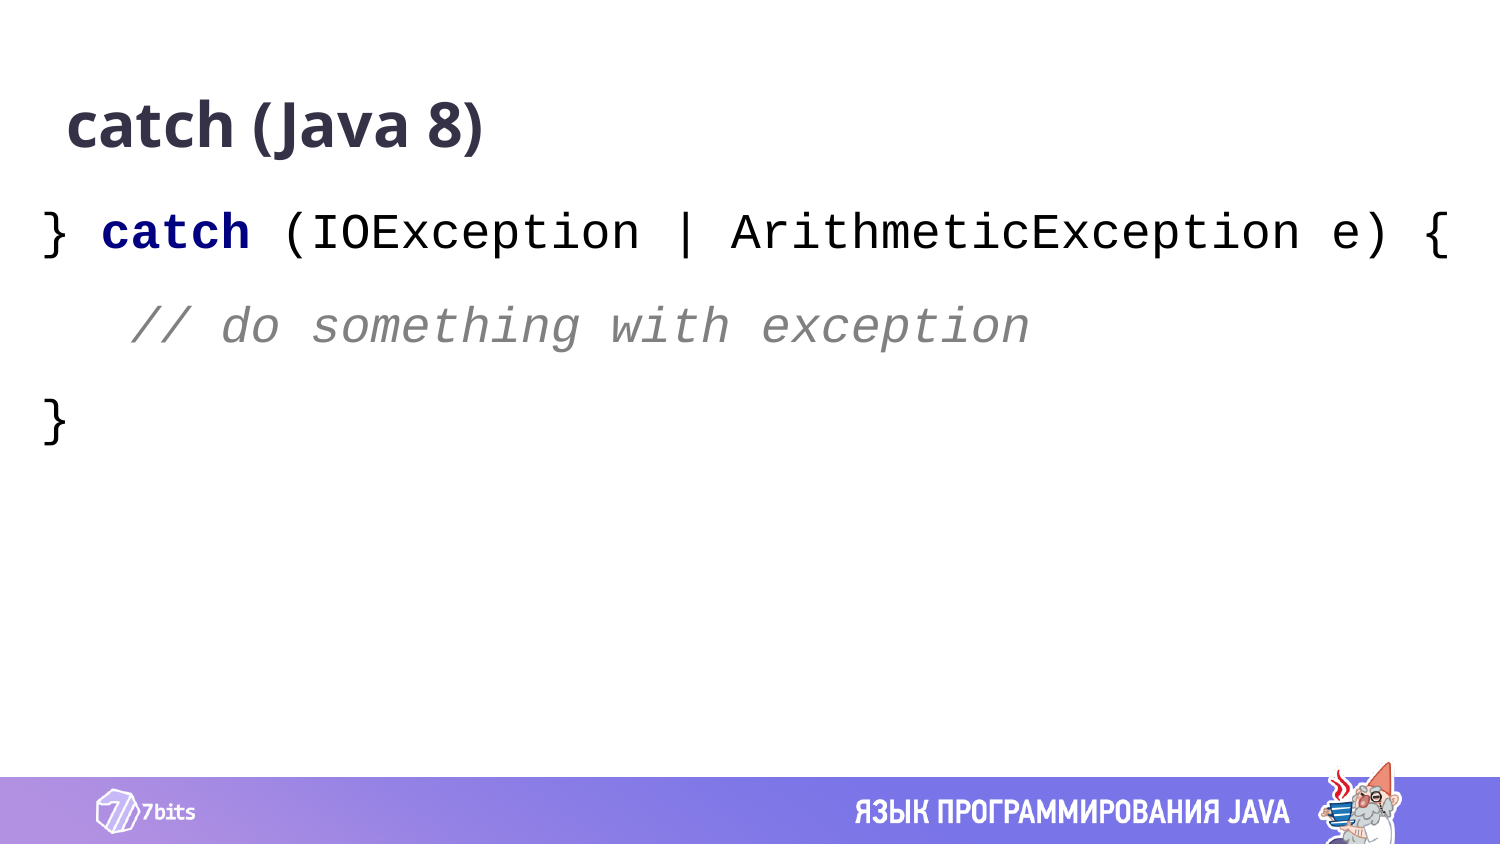

# catch (Java 8)
} catch (IOException | ArithmeticException e) {
 // do something with exception
}